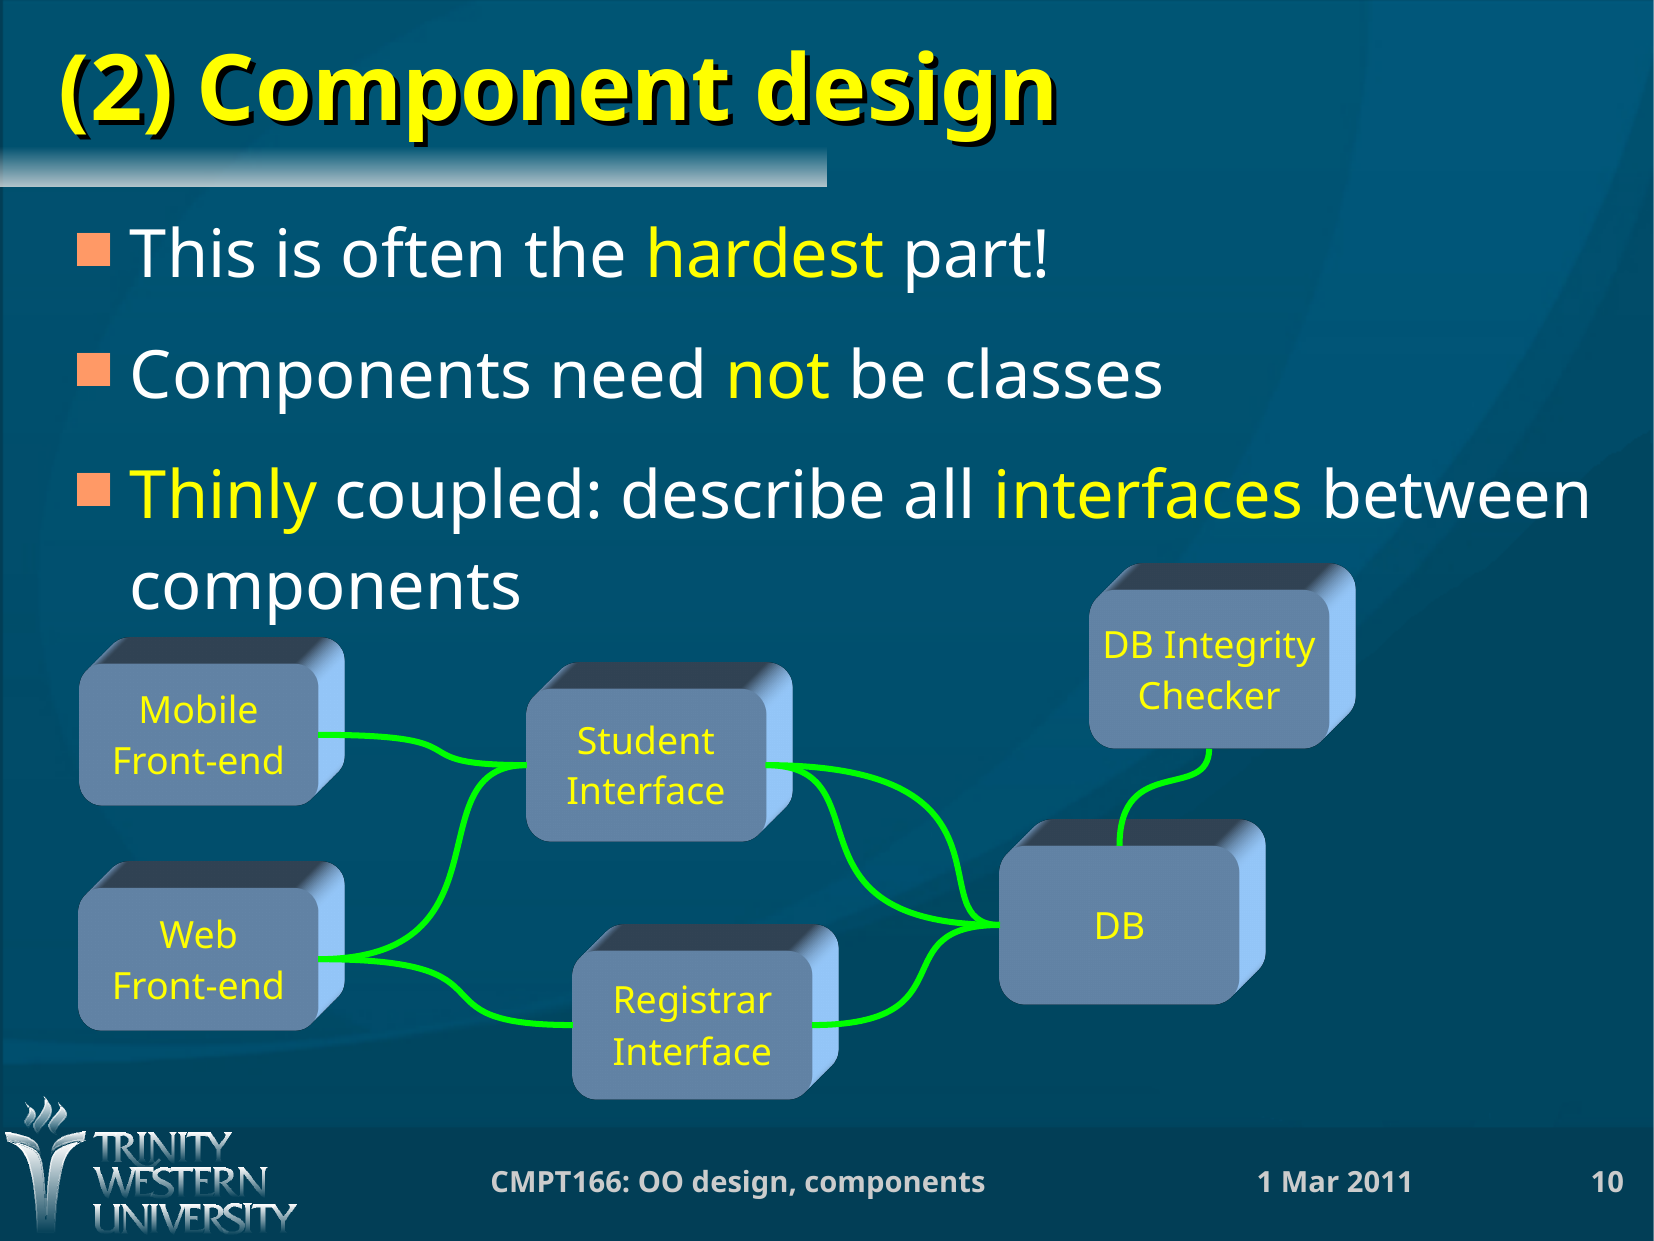

# (2) Component design
This is often the hardest part!
Components need not be classes
Thinly coupled: describe all interfaces between components
DB Integrity
Checker
Mobile
Front-end
Student
Interface
DB
Web
Front-end
Registrar
Interface
CMPT166: OO design, components
1 Mar 2011
10